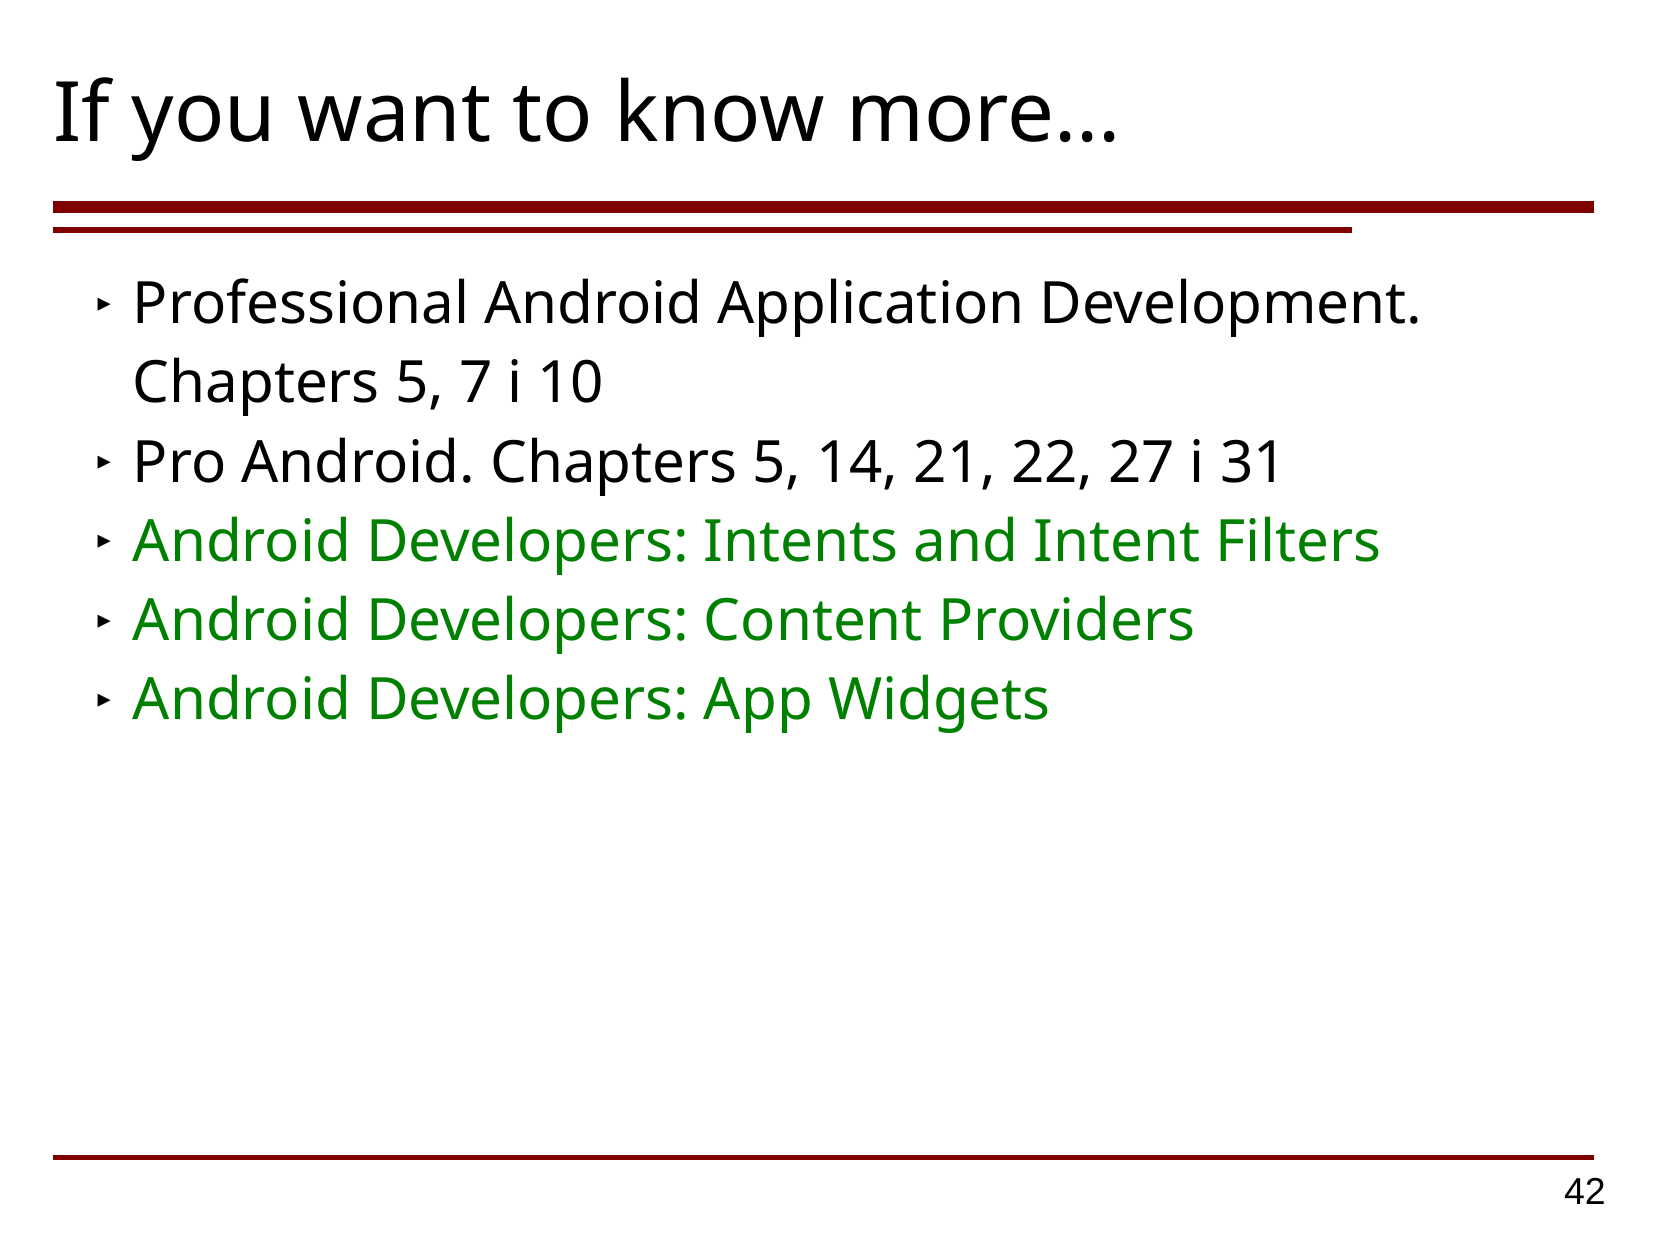

# If you want to know more...
Professional Android Application Development. Chapters 5, 7 i 10
Pro Android. Chapters 5, 14, 21, 22, 27 i 31
Android Developers: Intents and Intent Filters
Android Developers: Content Providers
Android Developers: App Widgets